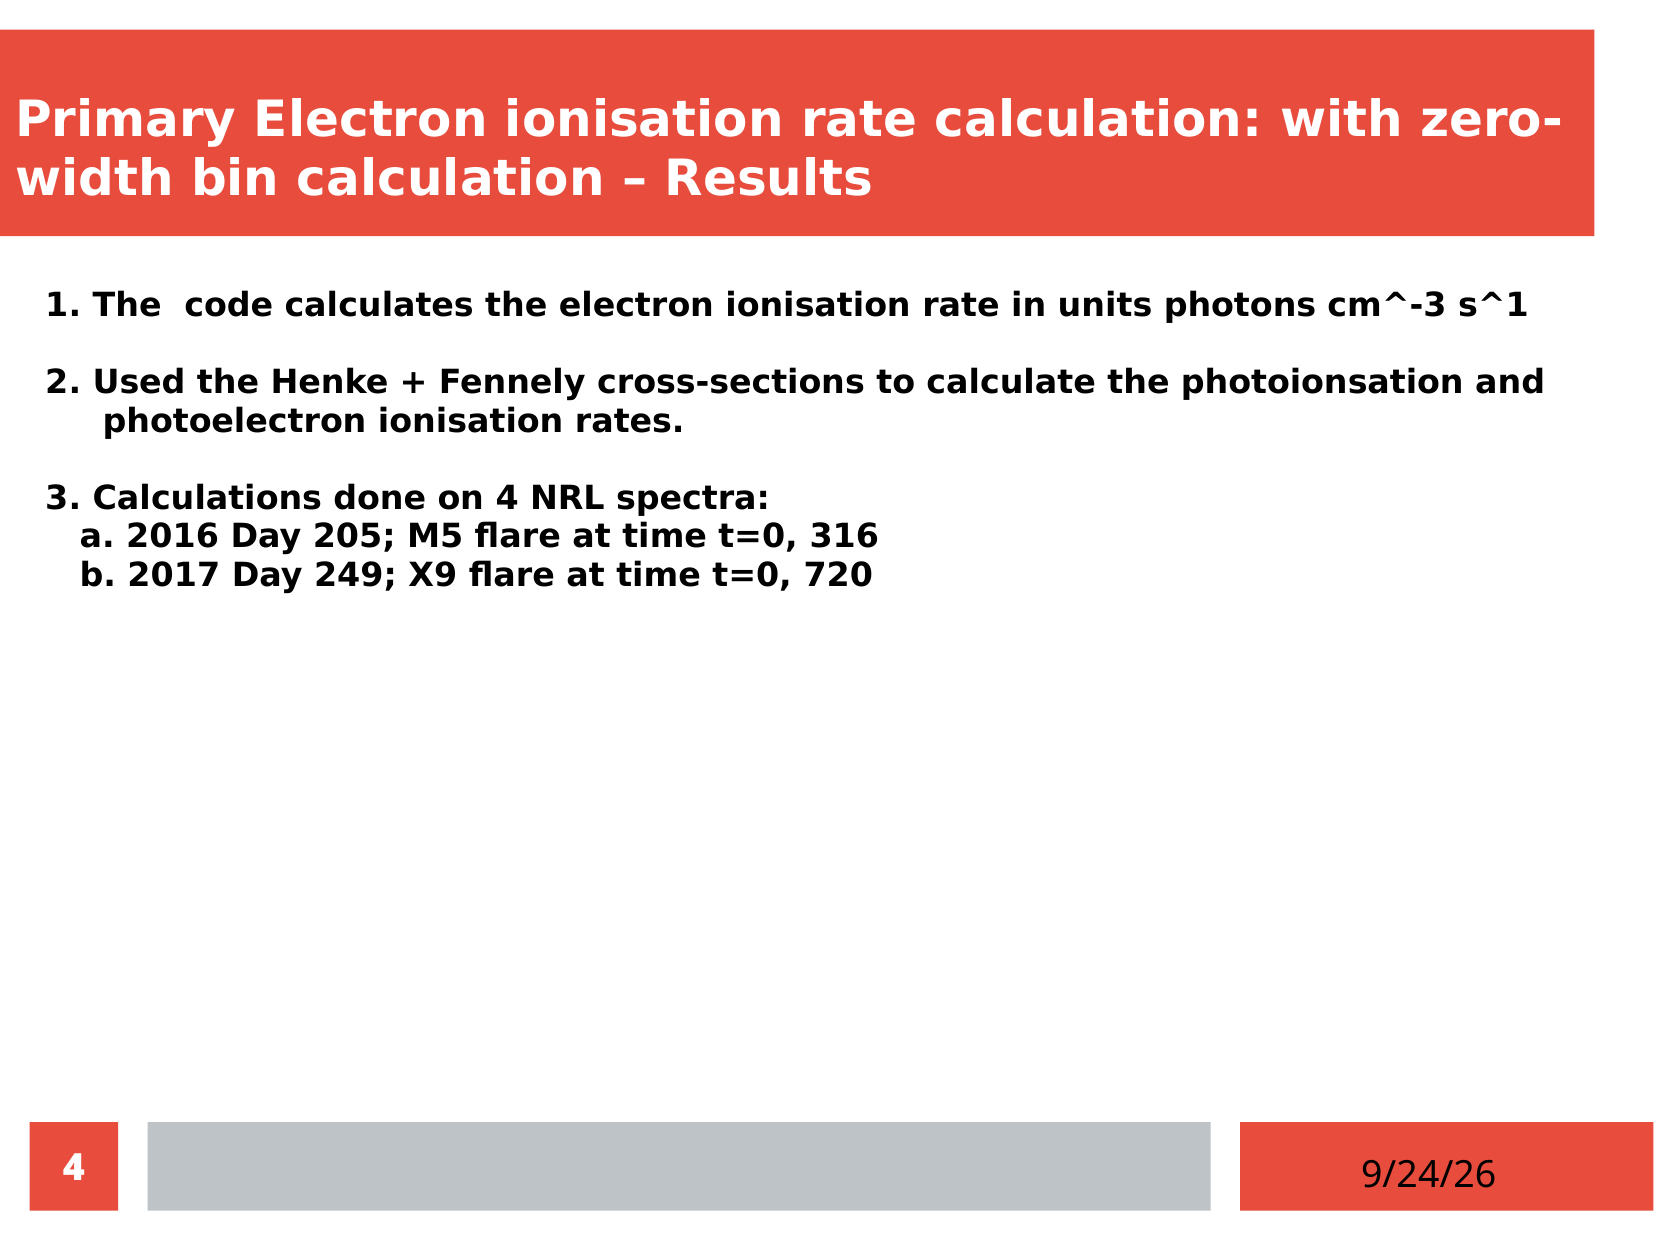

# Primary Electron ionisation rate calculation: with zero-width bin calculation – Results
1. The code calculates the electron ionisation rate in units photons cm^-3 s^1
2. Used the Henke + Fennely cross-sections to calculate the photoionsation and photoelectron ionisation rates.
3. Calculations done on 4 NRL spectra:
 a. 2016 Day 205; M5 flare at time t=0, 316
 b. 2017 Day 249; X9 flare at time t=0, 720
4